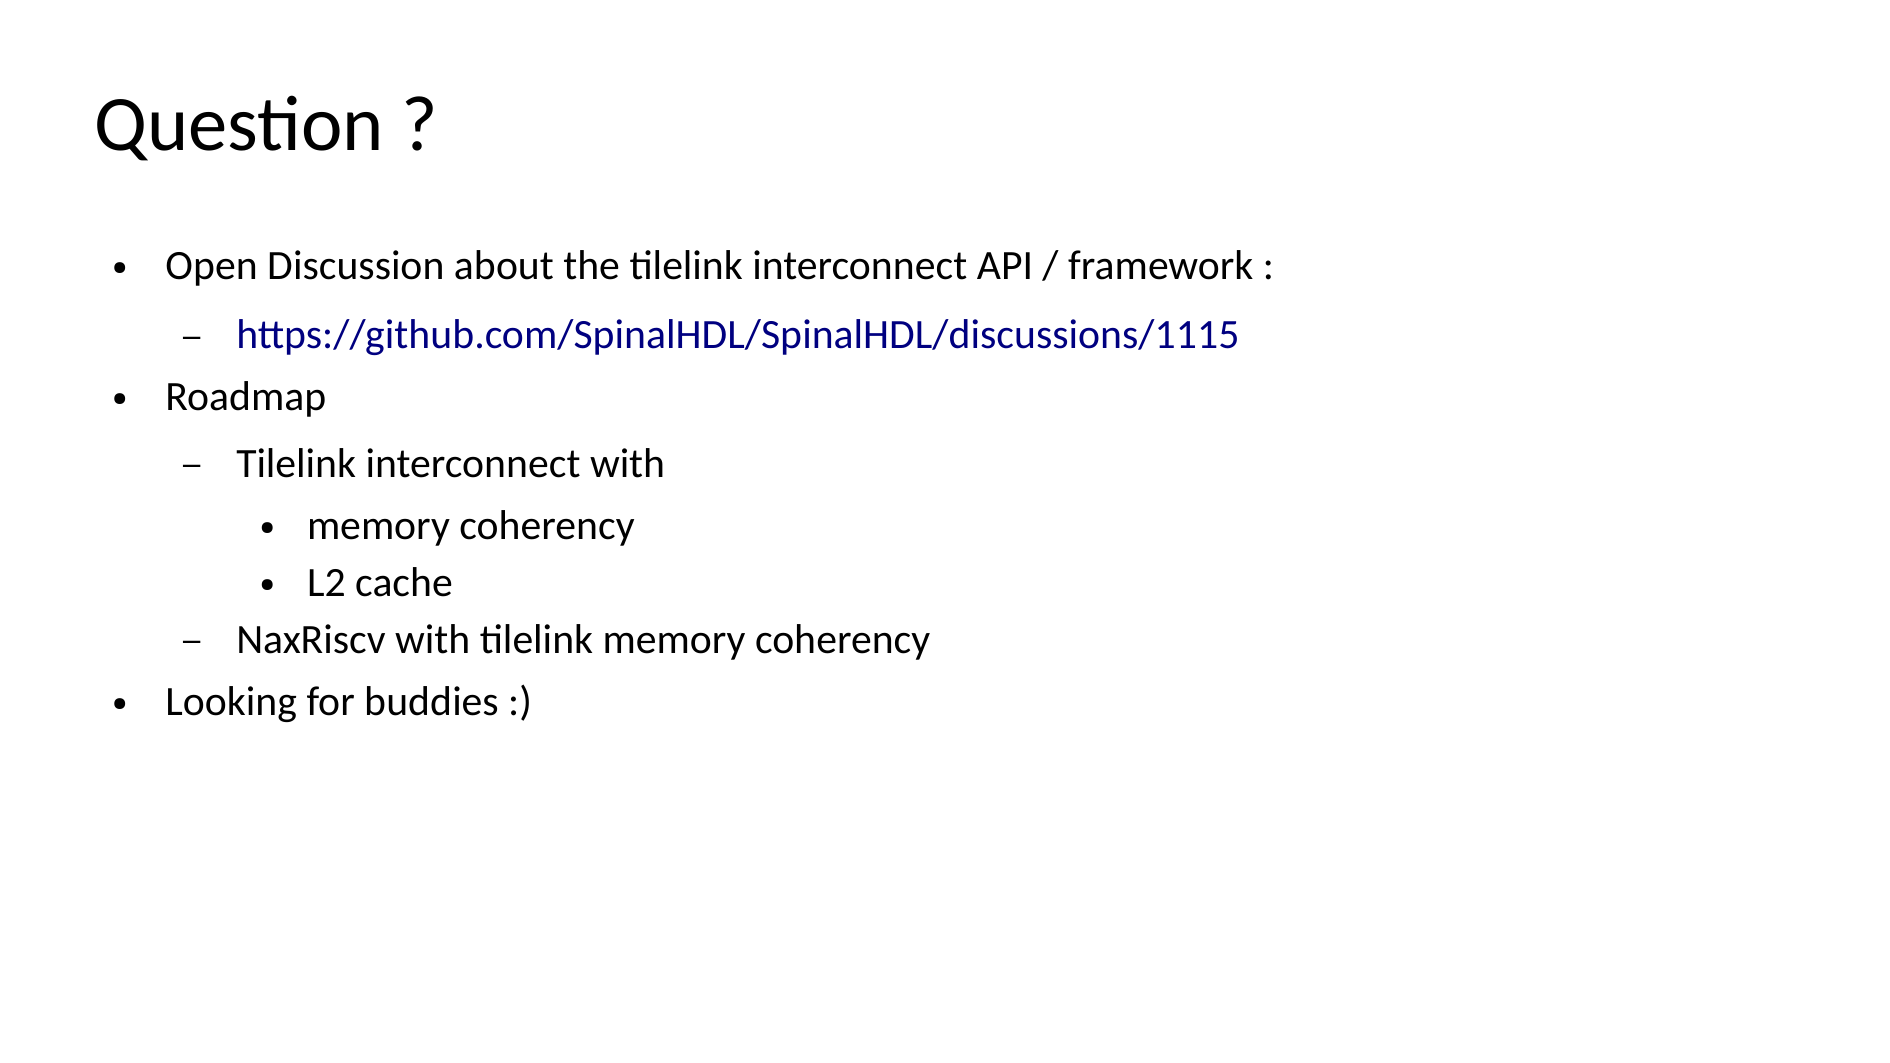

# Question ?
Open Discussion about the tilelink interconnect API / framework :
https://github.com/SpinalHDL/SpinalHDL/discussions/1115
Roadmap
Tilelink interconnect with
memory coherency
L2 cache
NaxRiscv with tilelink memory coherency
Looking for buddies :)